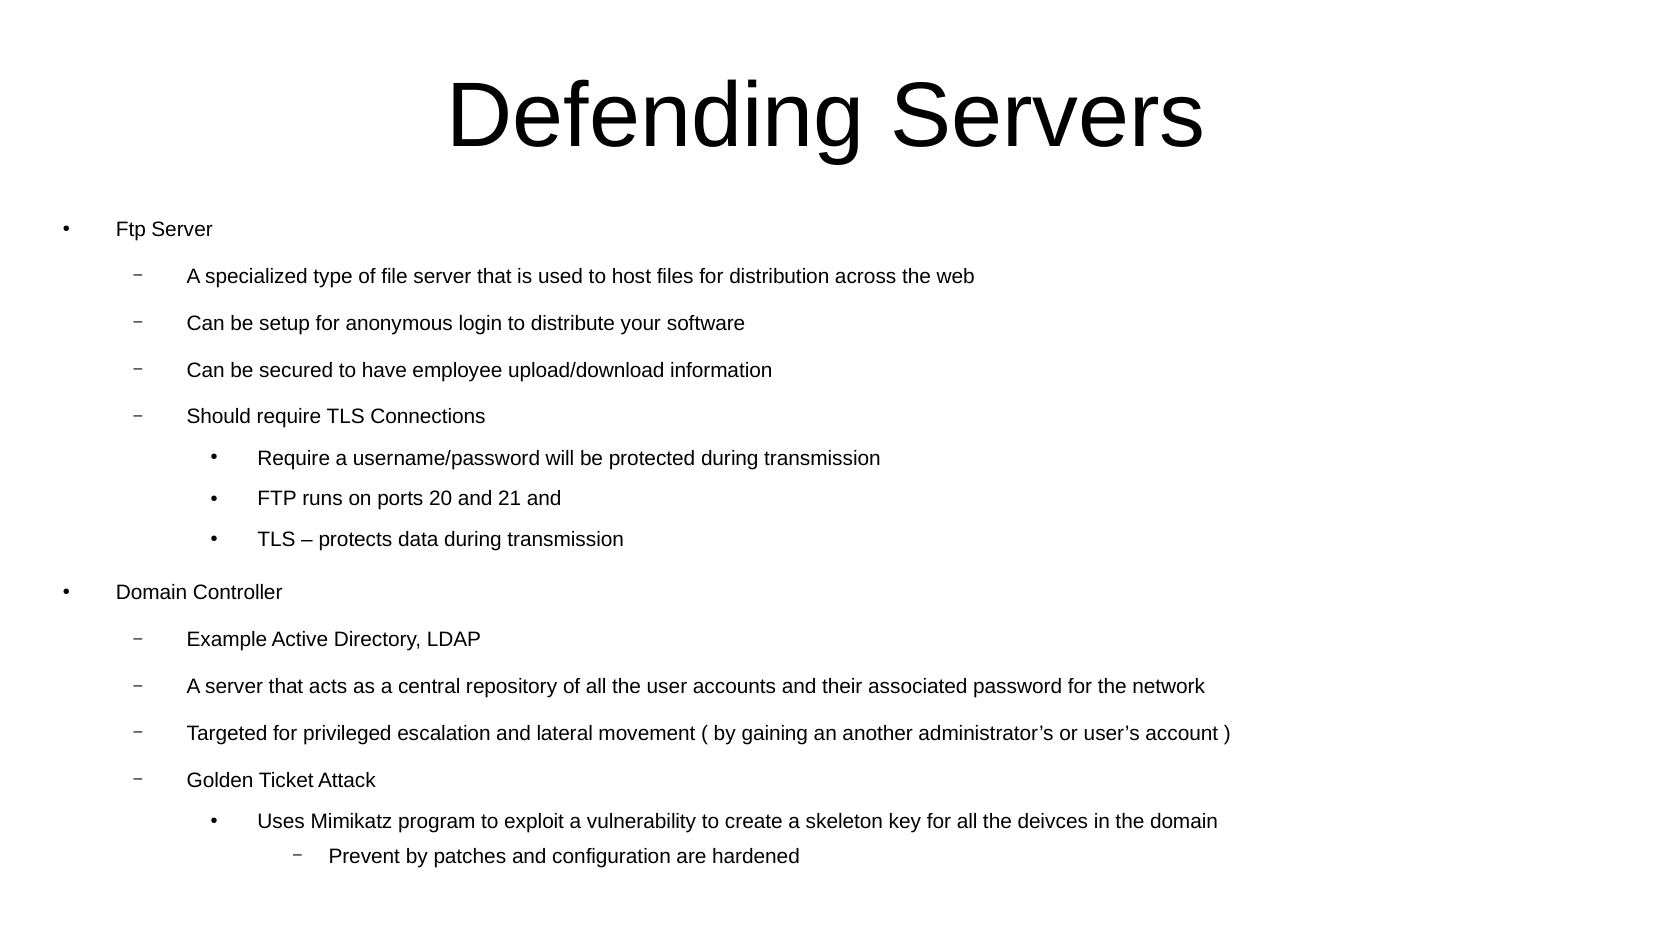

# Defending Servers
Ftp Server
A specialized type of file server that is used to host files for distribution across the web
Can be setup for anonymous login to distribute your software
Can be secured to have employee upload/download information
Should require TLS Connections
Require a username/password will be protected during transmission
FTP runs on ports 20 and 21 and
TLS – protects data during transmission
Domain Controller
Example Active Directory, LDAP
A server that acts as a central repository of all the user accounts and their associated password for the network
Targeted for privileged escalation and lateral movement ( by gaining an another administrator’s or user’s account )
Golden Ticket Attack
Uses Mimikatz program to exploit a vulnerability to create a skeleton key for all the deivces in the domain
Prevent by patches and configuration are hardened